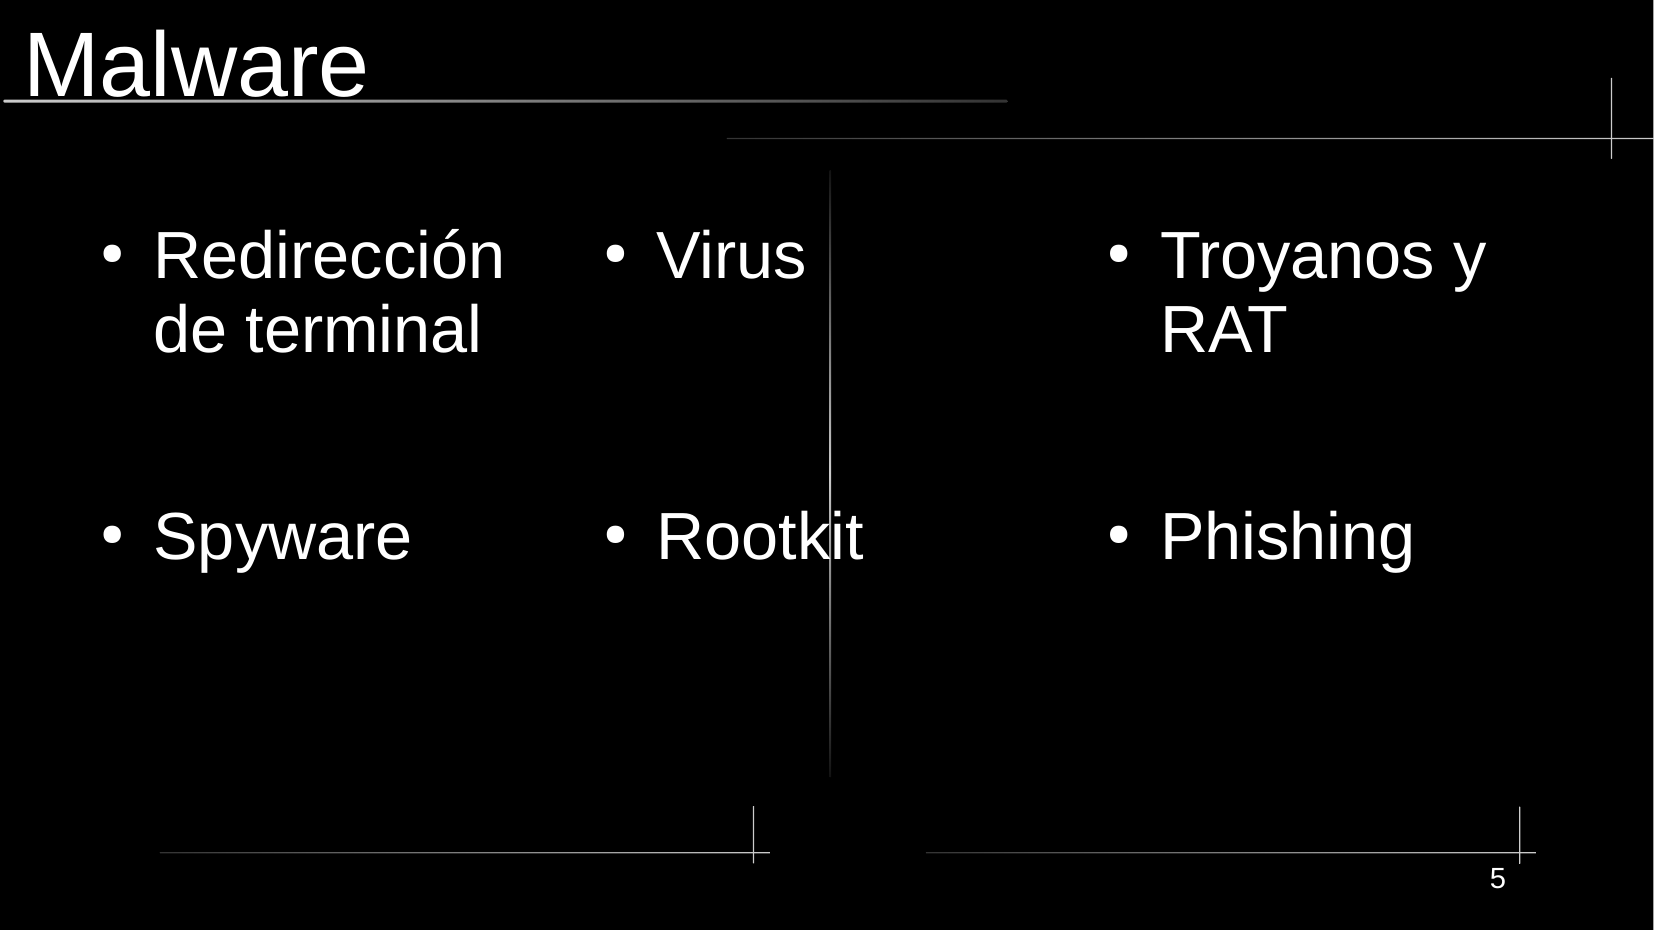

# Malware
Redirección de terminal
Virus
Troyanos y RAT
Spyware
Rootkit
Phishing
5